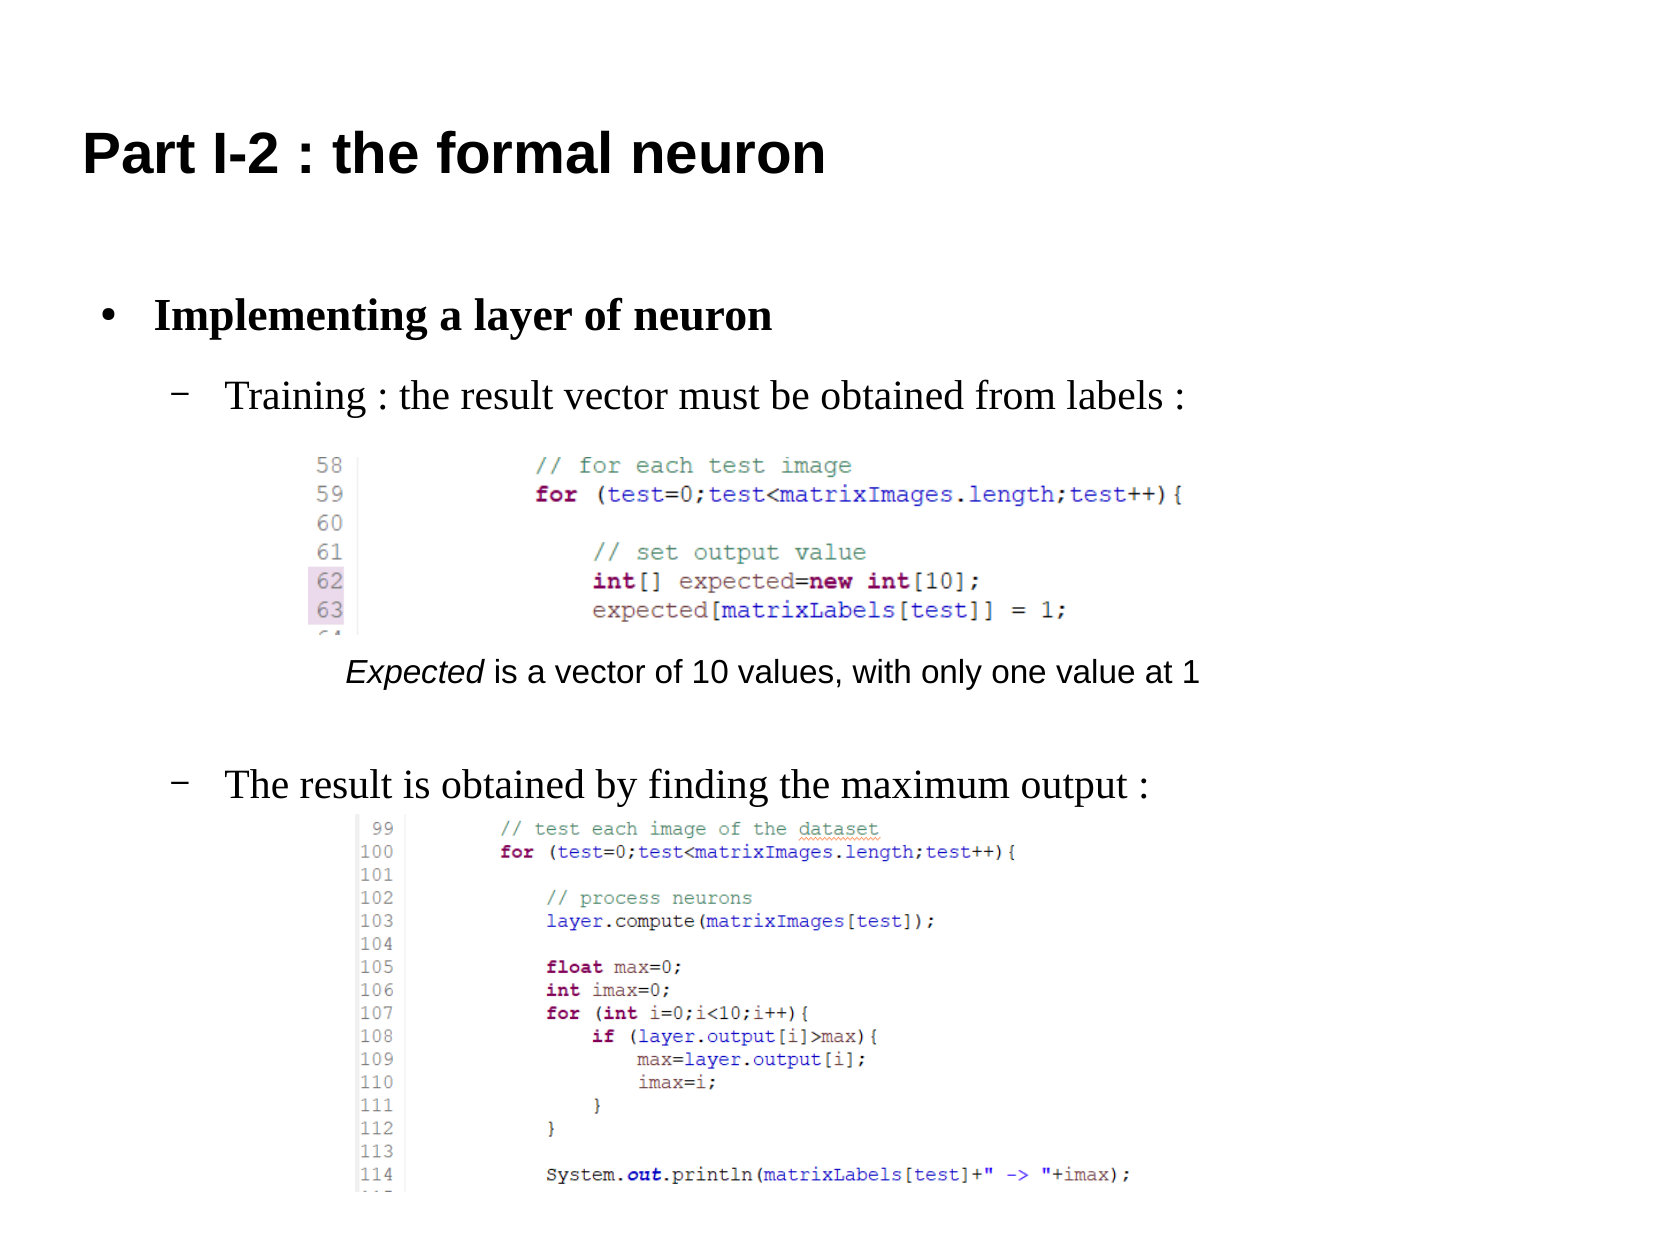

# Part I-2 : the formal neuron
Implementing a layer of neuron
Training : the result vector must be obtained from labels :
The result is obtained by finding the maximum output :
Expected is a vector of 10 values, with only one value at 1